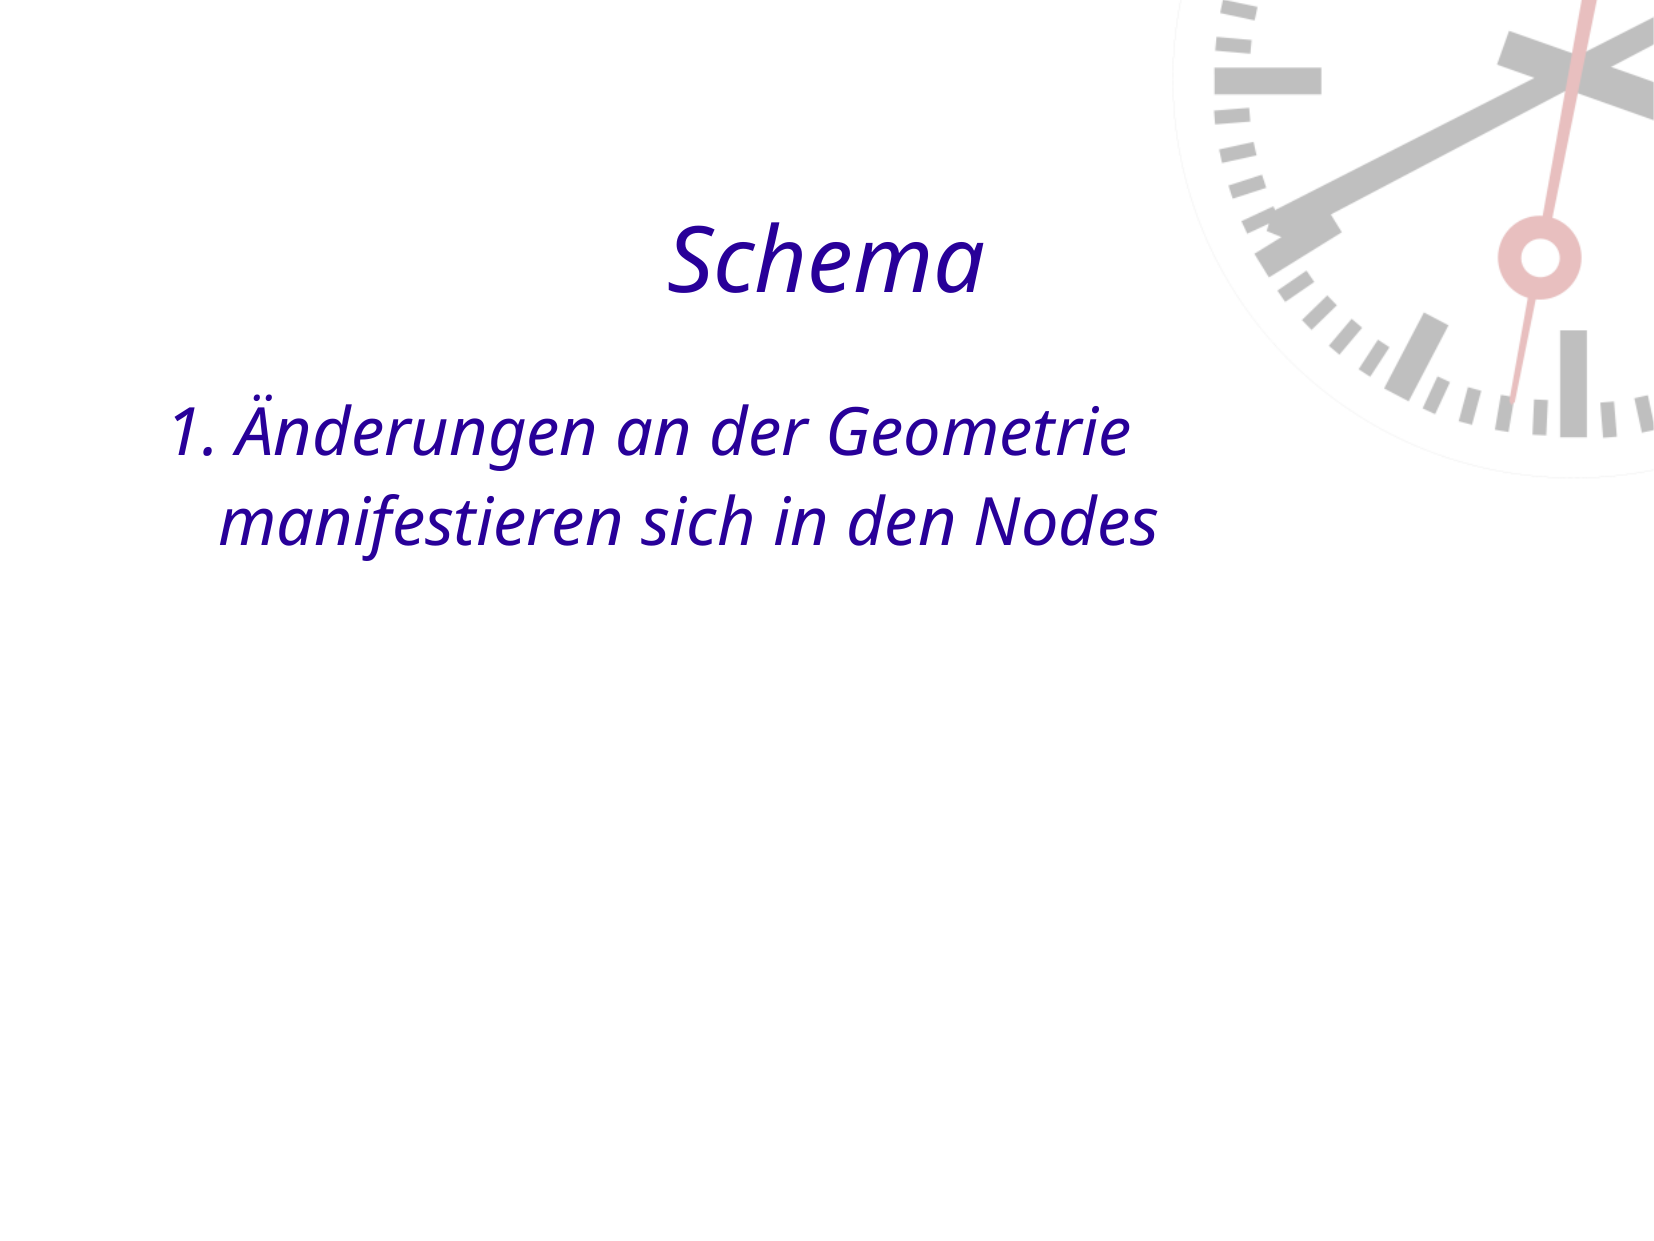

# Schema
Änderungen an der Geometrie manifestieren sich in den Nodes